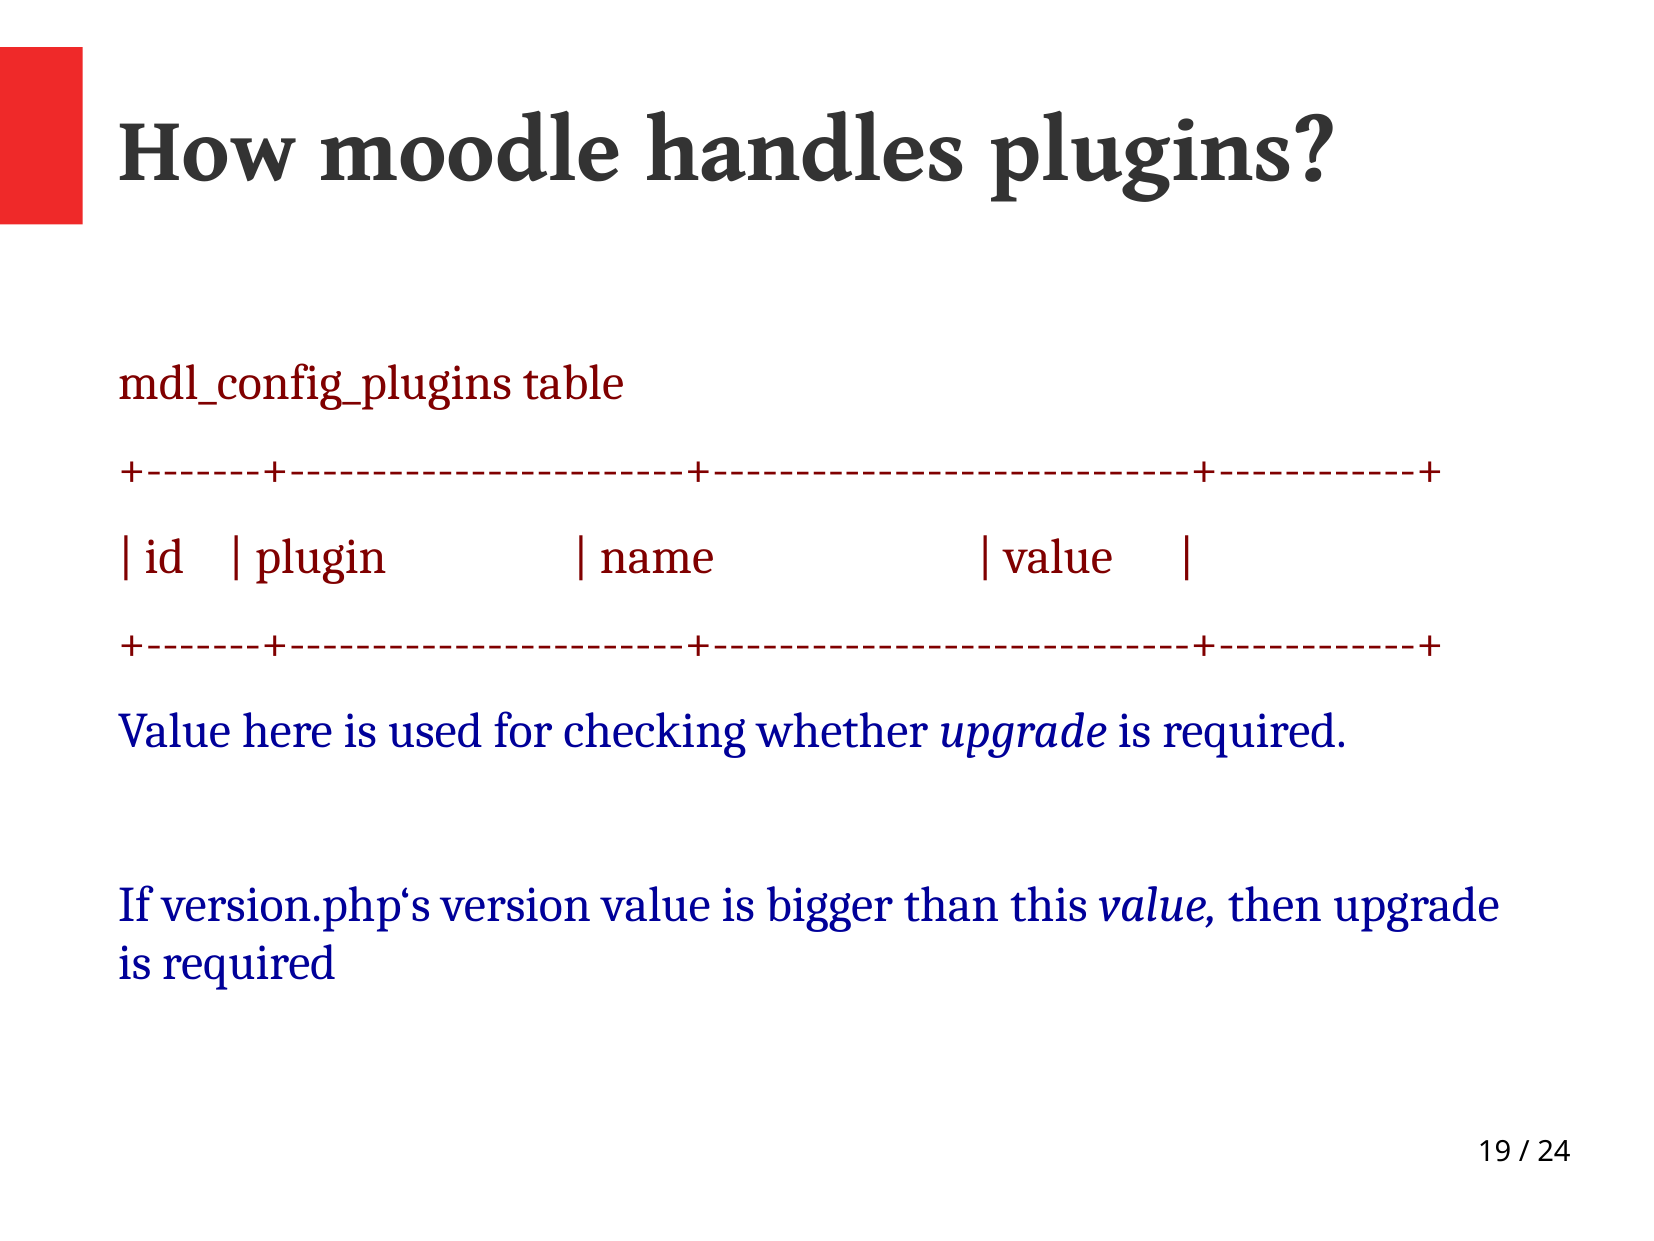

# How moodle handles plugins?
mdl_config_plugins table
+-------+------------------------+-----------------------------+------------+
| id | plugin | name | value |
+-------+------------------------+-----------------------------+------------+
Value here is used for checking whether upgrade is required.
If version.php‘s version value is bigger than this value, then upgrade is required
19